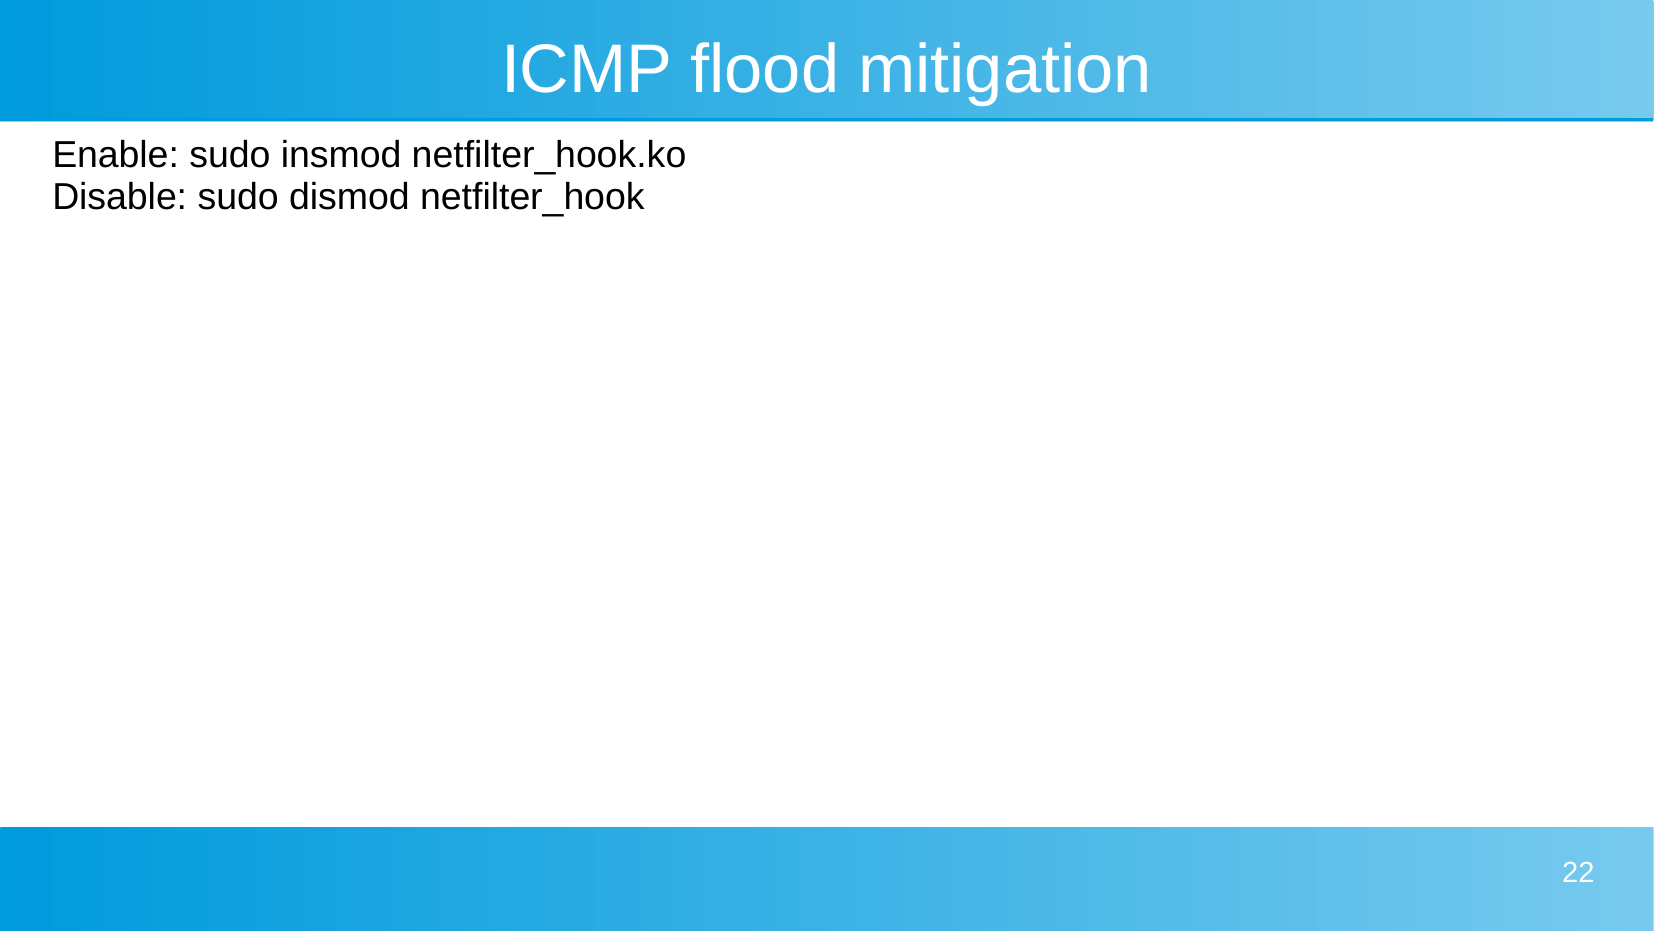

# ICMP flood mitigation
­Enable: sudo insmod netfilter_hook.ko
Disable: sudo dismod netfilter_hook
22